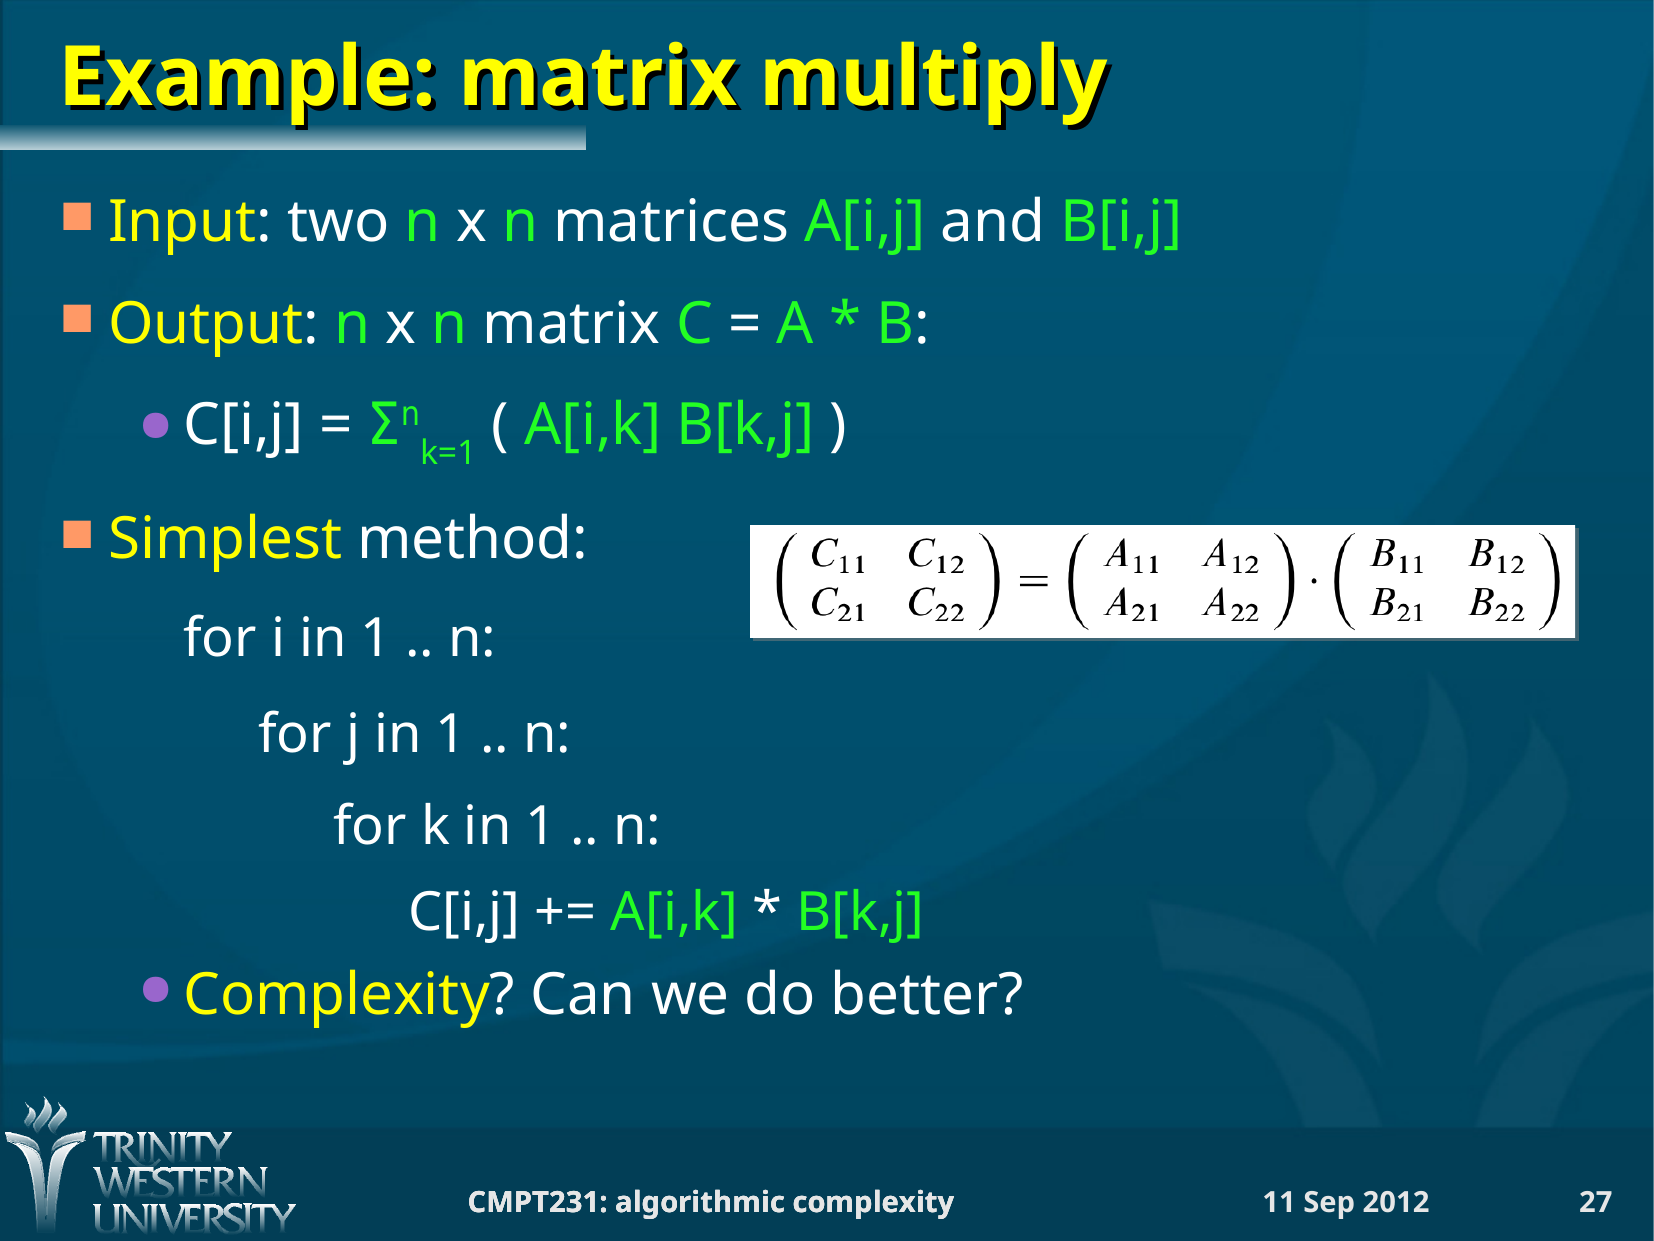

# Example: matrix multiply
Input: two n x n matrices A[i,j] and B[i,j]
Output: n x n matrix C = A * B:
C[i,j] = Σnk=1 ( A[i,k] B[k,j] )
Simplest method:
for i in 1 .. n:
for j in 1 .. n:
for k in 1 .. n:
C[i,j] += A[i,k] * B[k,j]
Complexity? Can we do better?
CMPT231: algorithmic complexity
11 Sep 2012
27